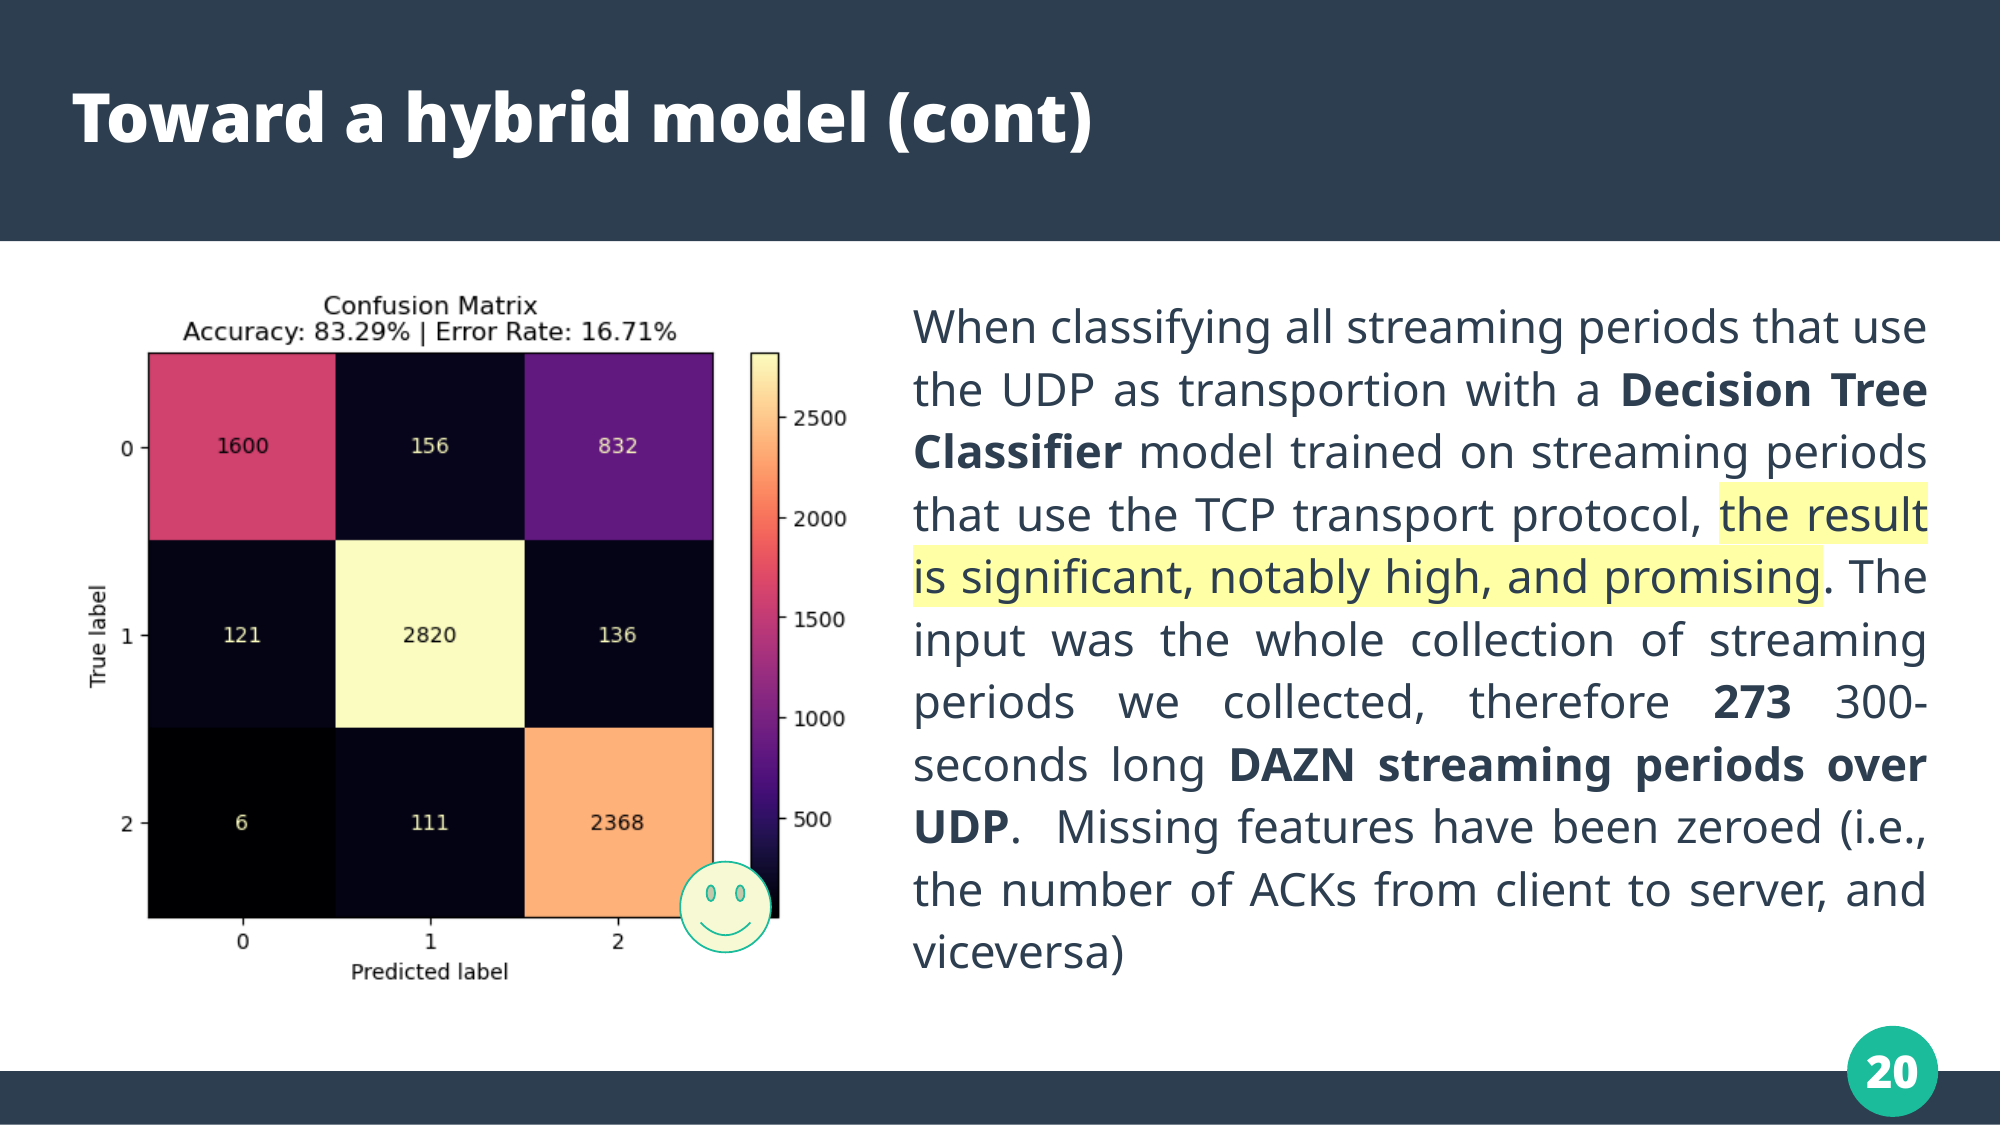

Toward a hybrid model (cont)
# When classifying all streaming periods that use the UDP as transportion with a Decision Tree Classifier model trained on streaming periods that use the TCP transport protocol, the result is significant, notably high, and promising. The input was the whole collection of streaming periods we collected, therefore 273 300-seconds long DAZN streaming periods over UDP. Missing features have been zeroed (i.e., the number of ACKs from client to server, and viceversa)